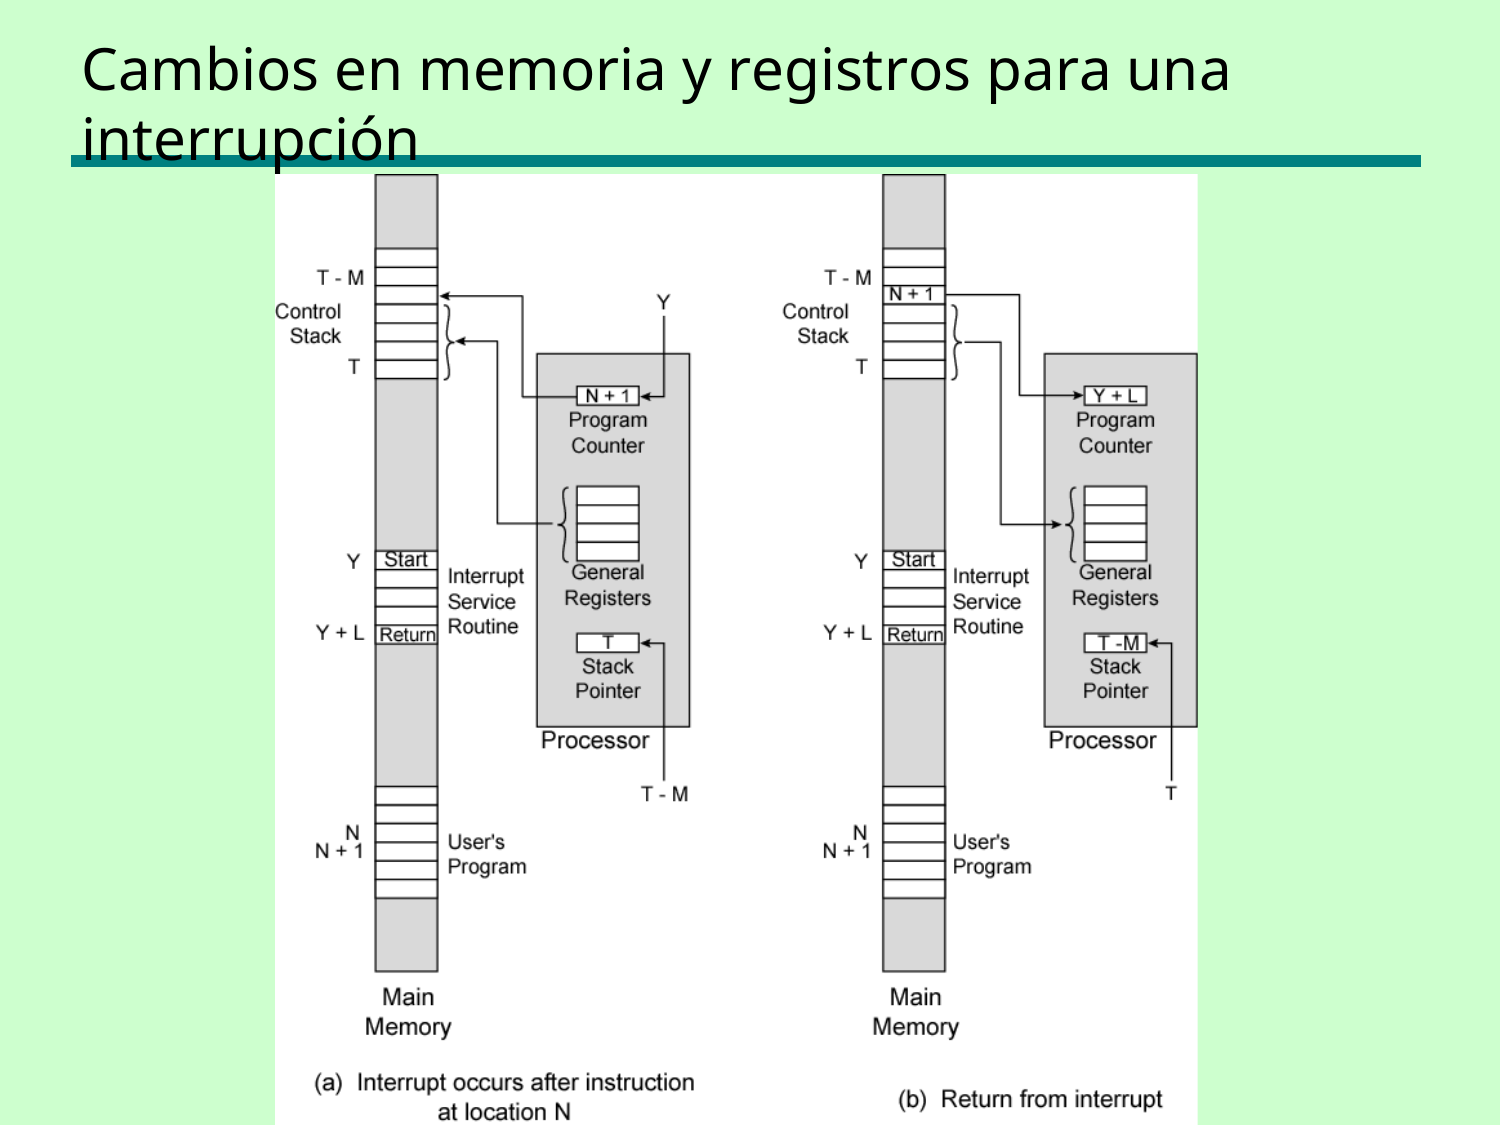

# Cambios en memoria y registros para una interrupción